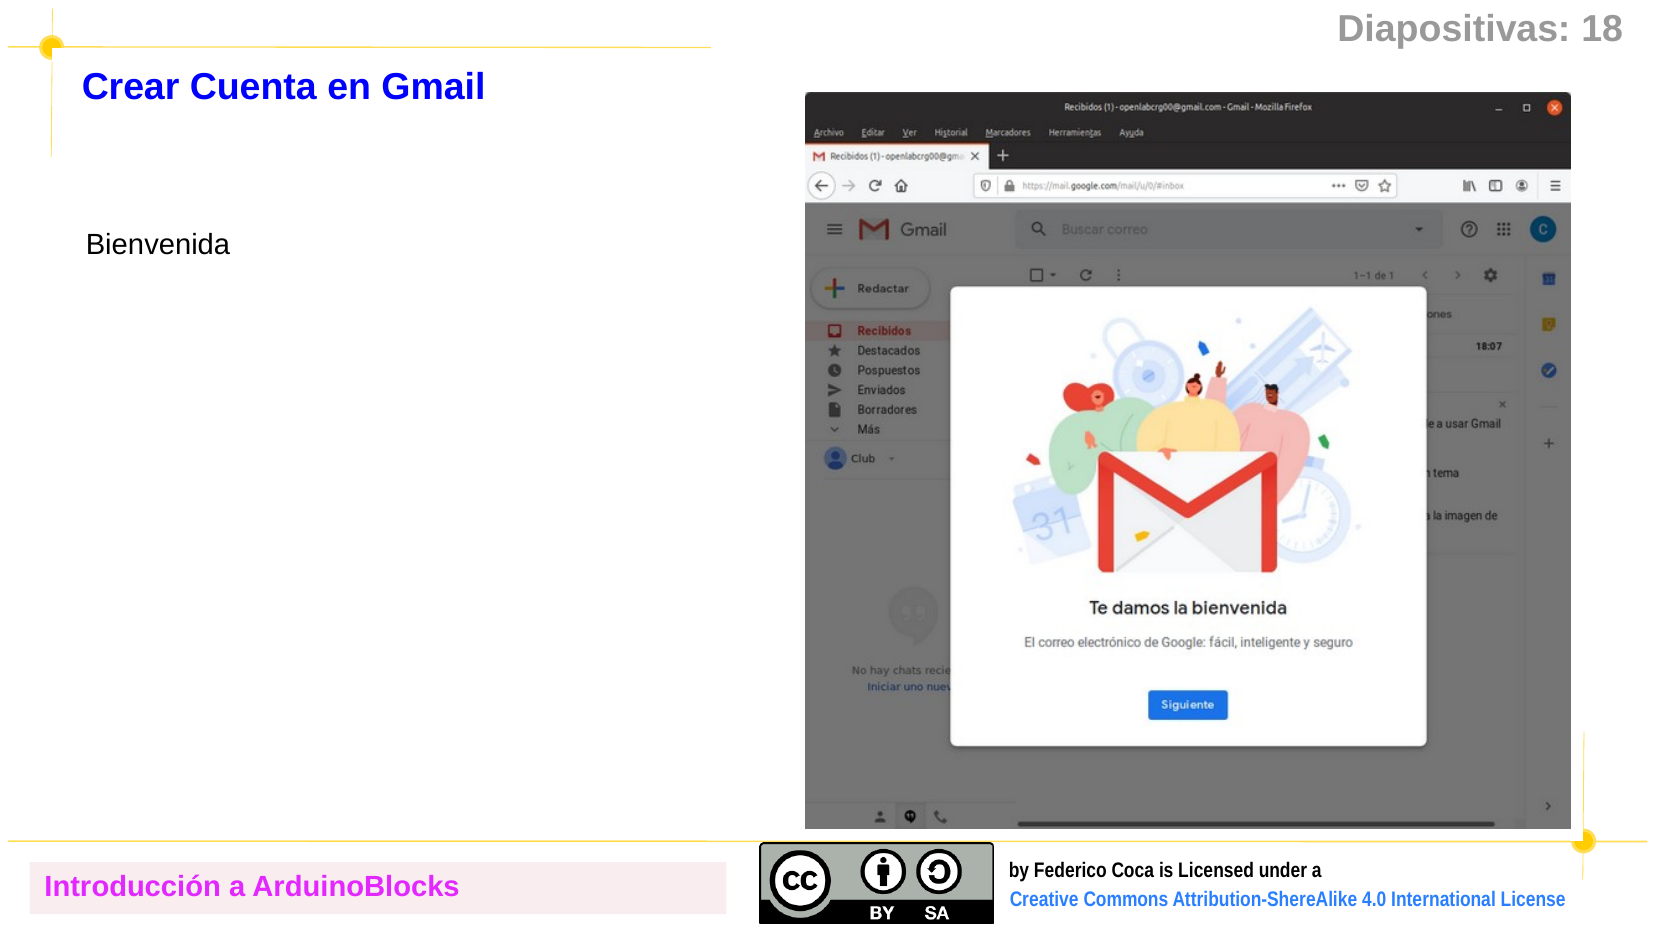

Diapositivas: 18
Crear Cuenta en Gmail
Bienvenida
Introducción a ArduinoBlocks